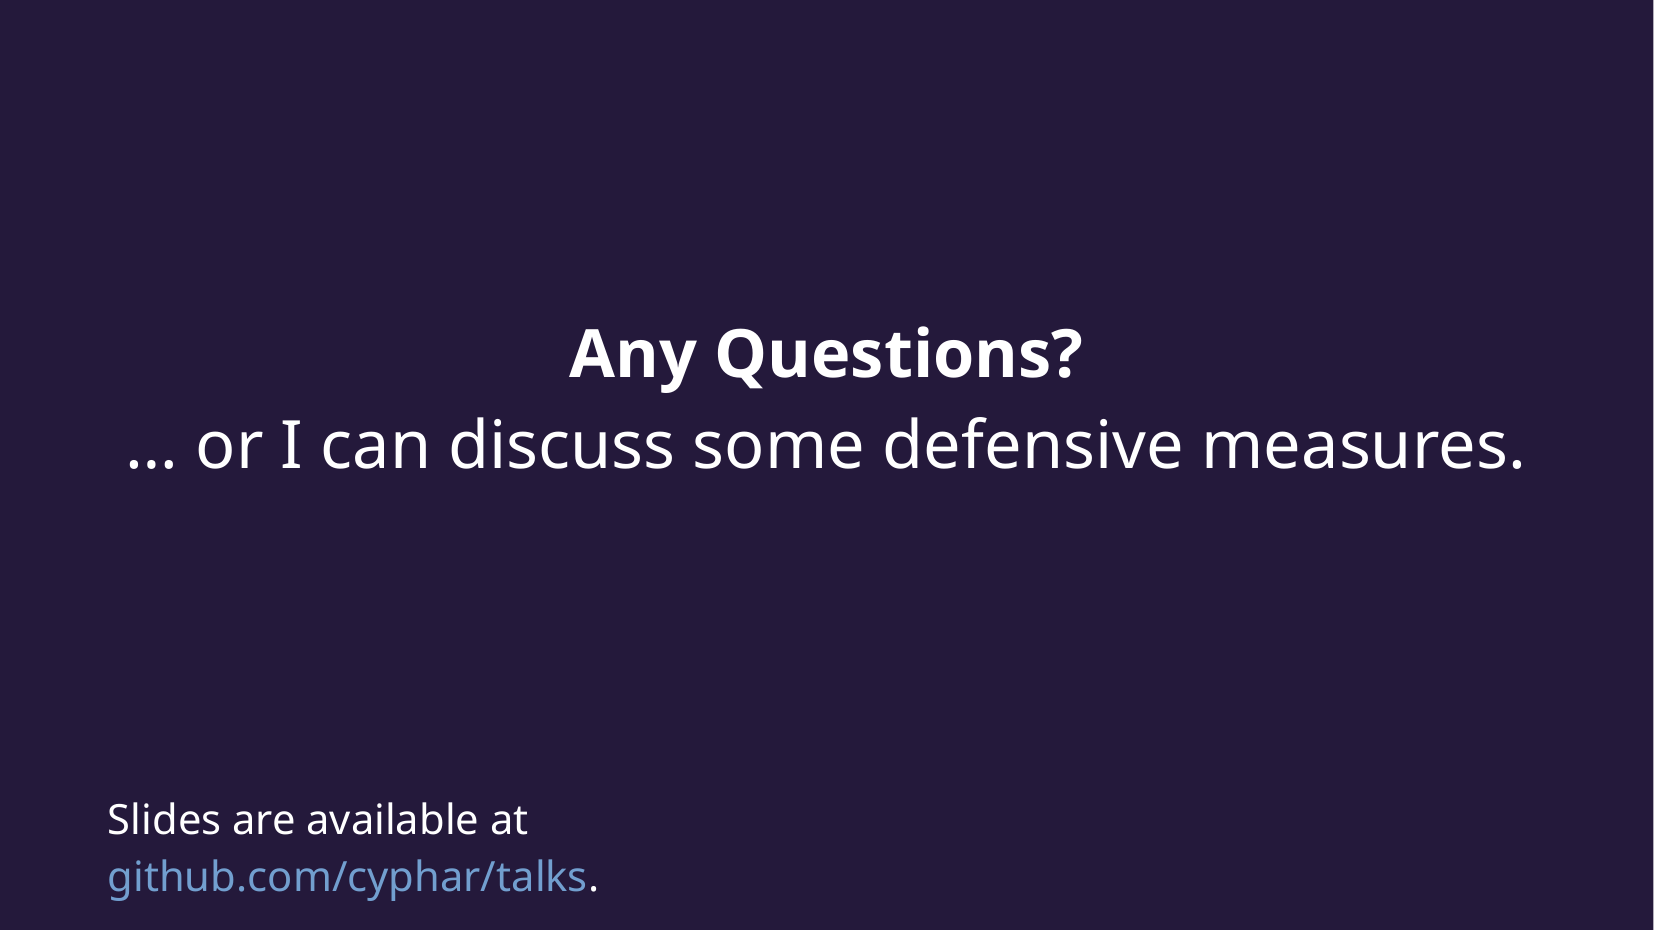

# Any Questions?
… or I can discuss some defensive measures.
Slides are available at github.com/cyphar/talks.